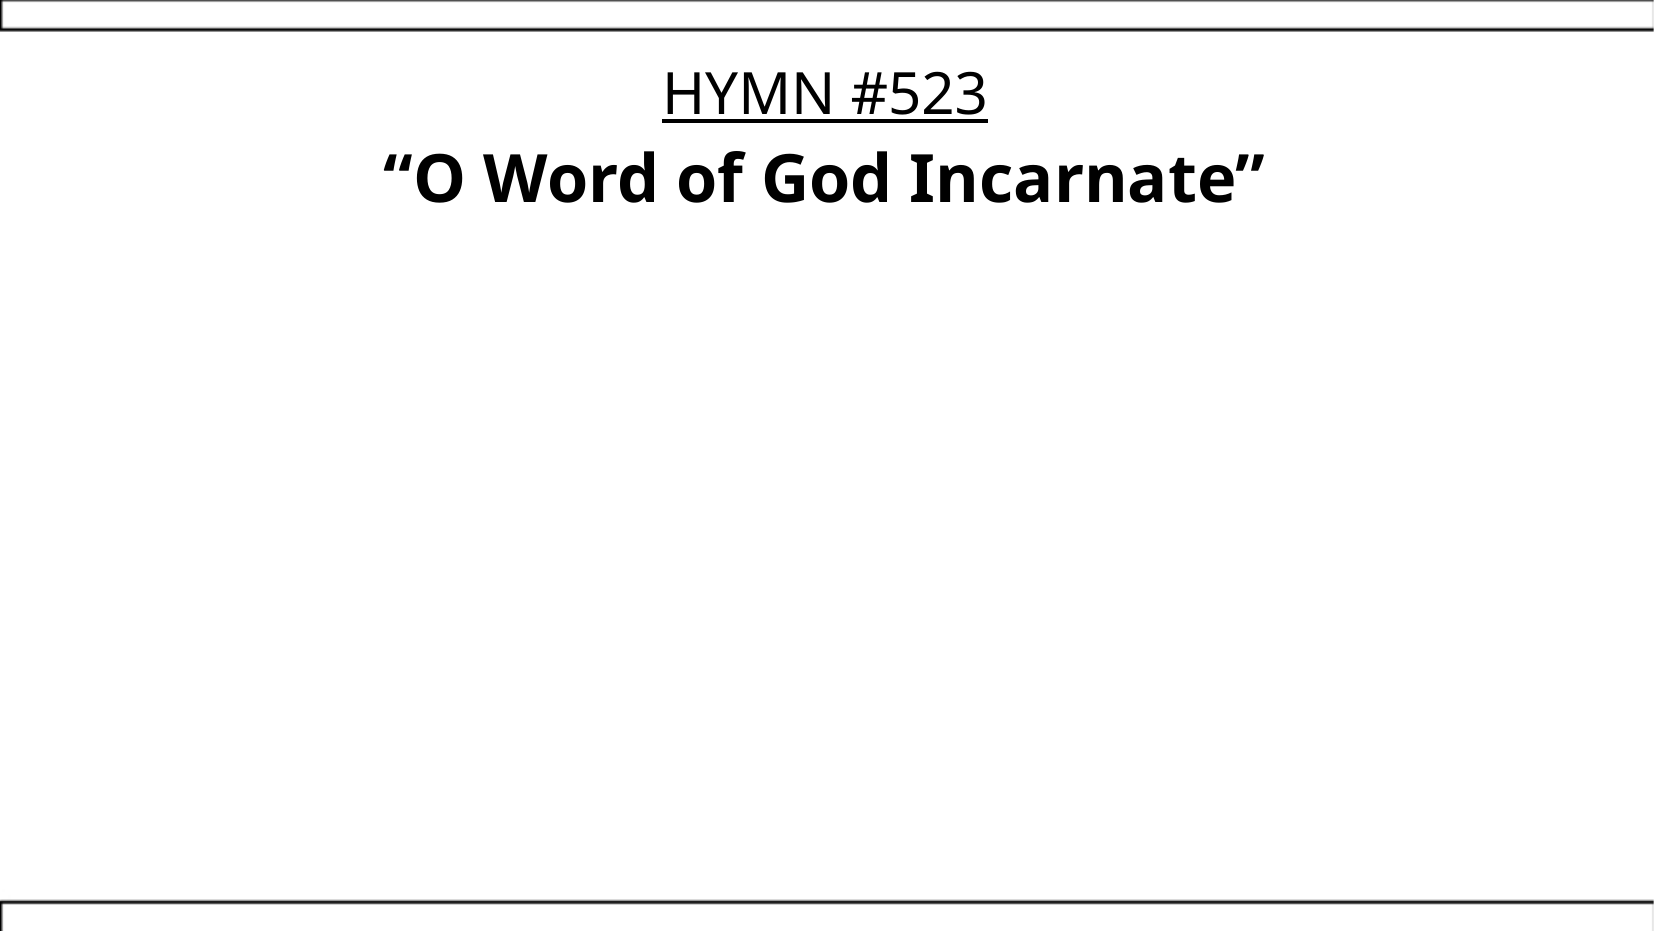

HYMN #523
“O Word of God Incarnate”